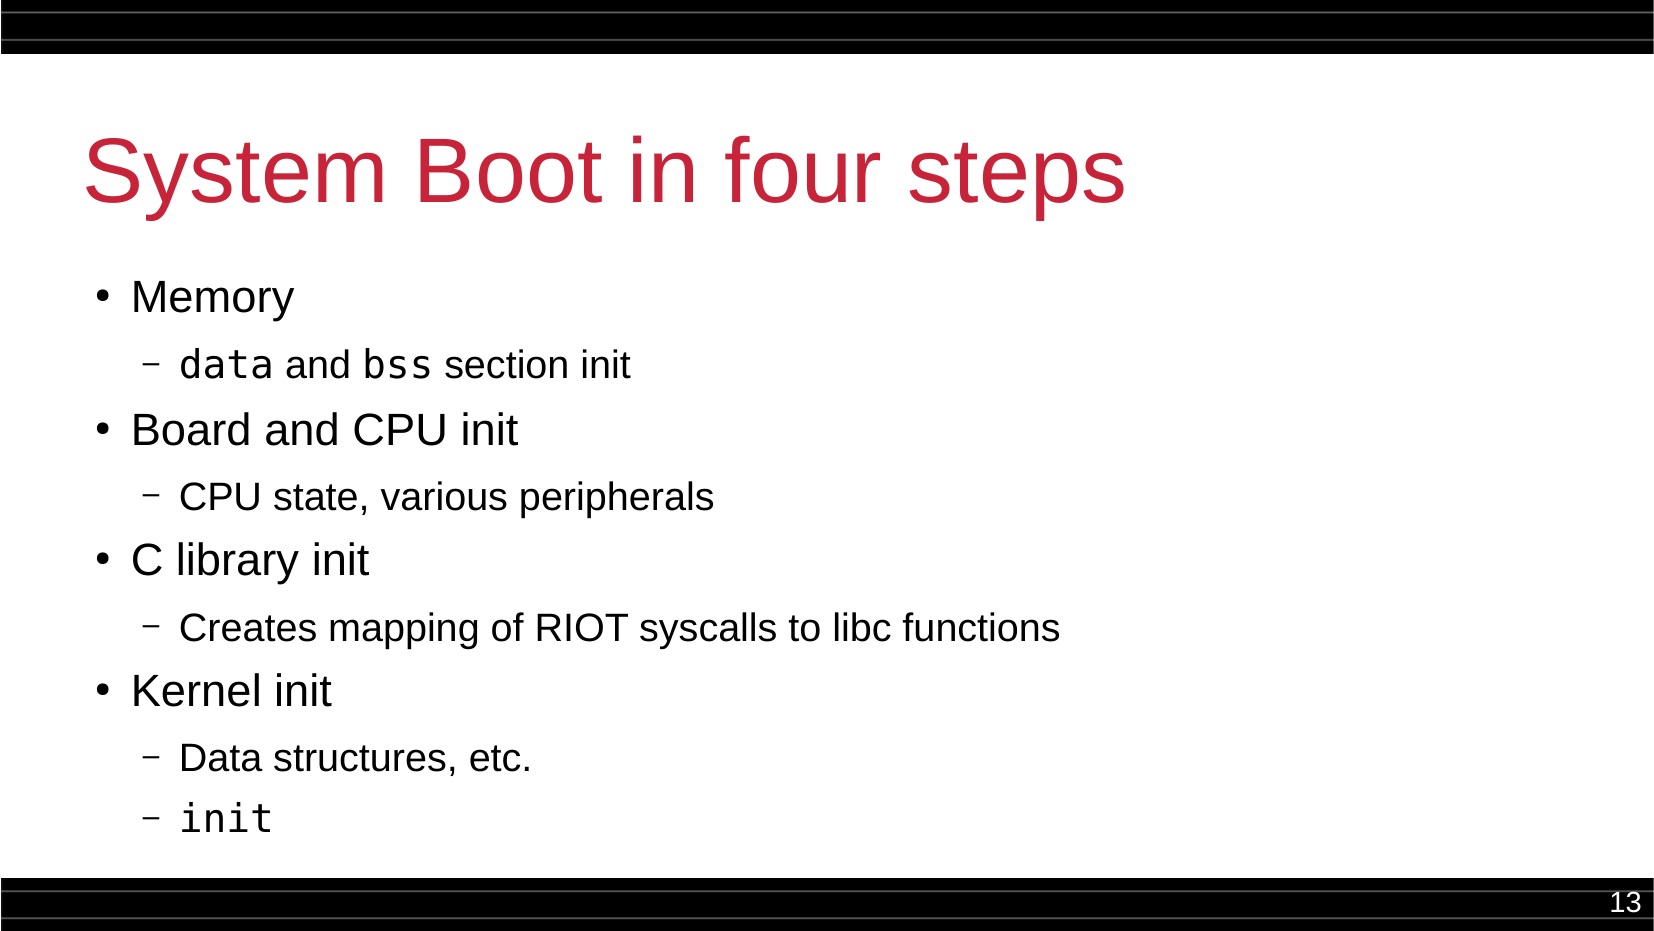

# System Boot in four steps
Memory
data and bss section init
Board and CPU init
CPU state, various peripherals
C library init
Creates mapping of RIOT syscalls to libc functions
Kernel init
Data structures, etc.
init